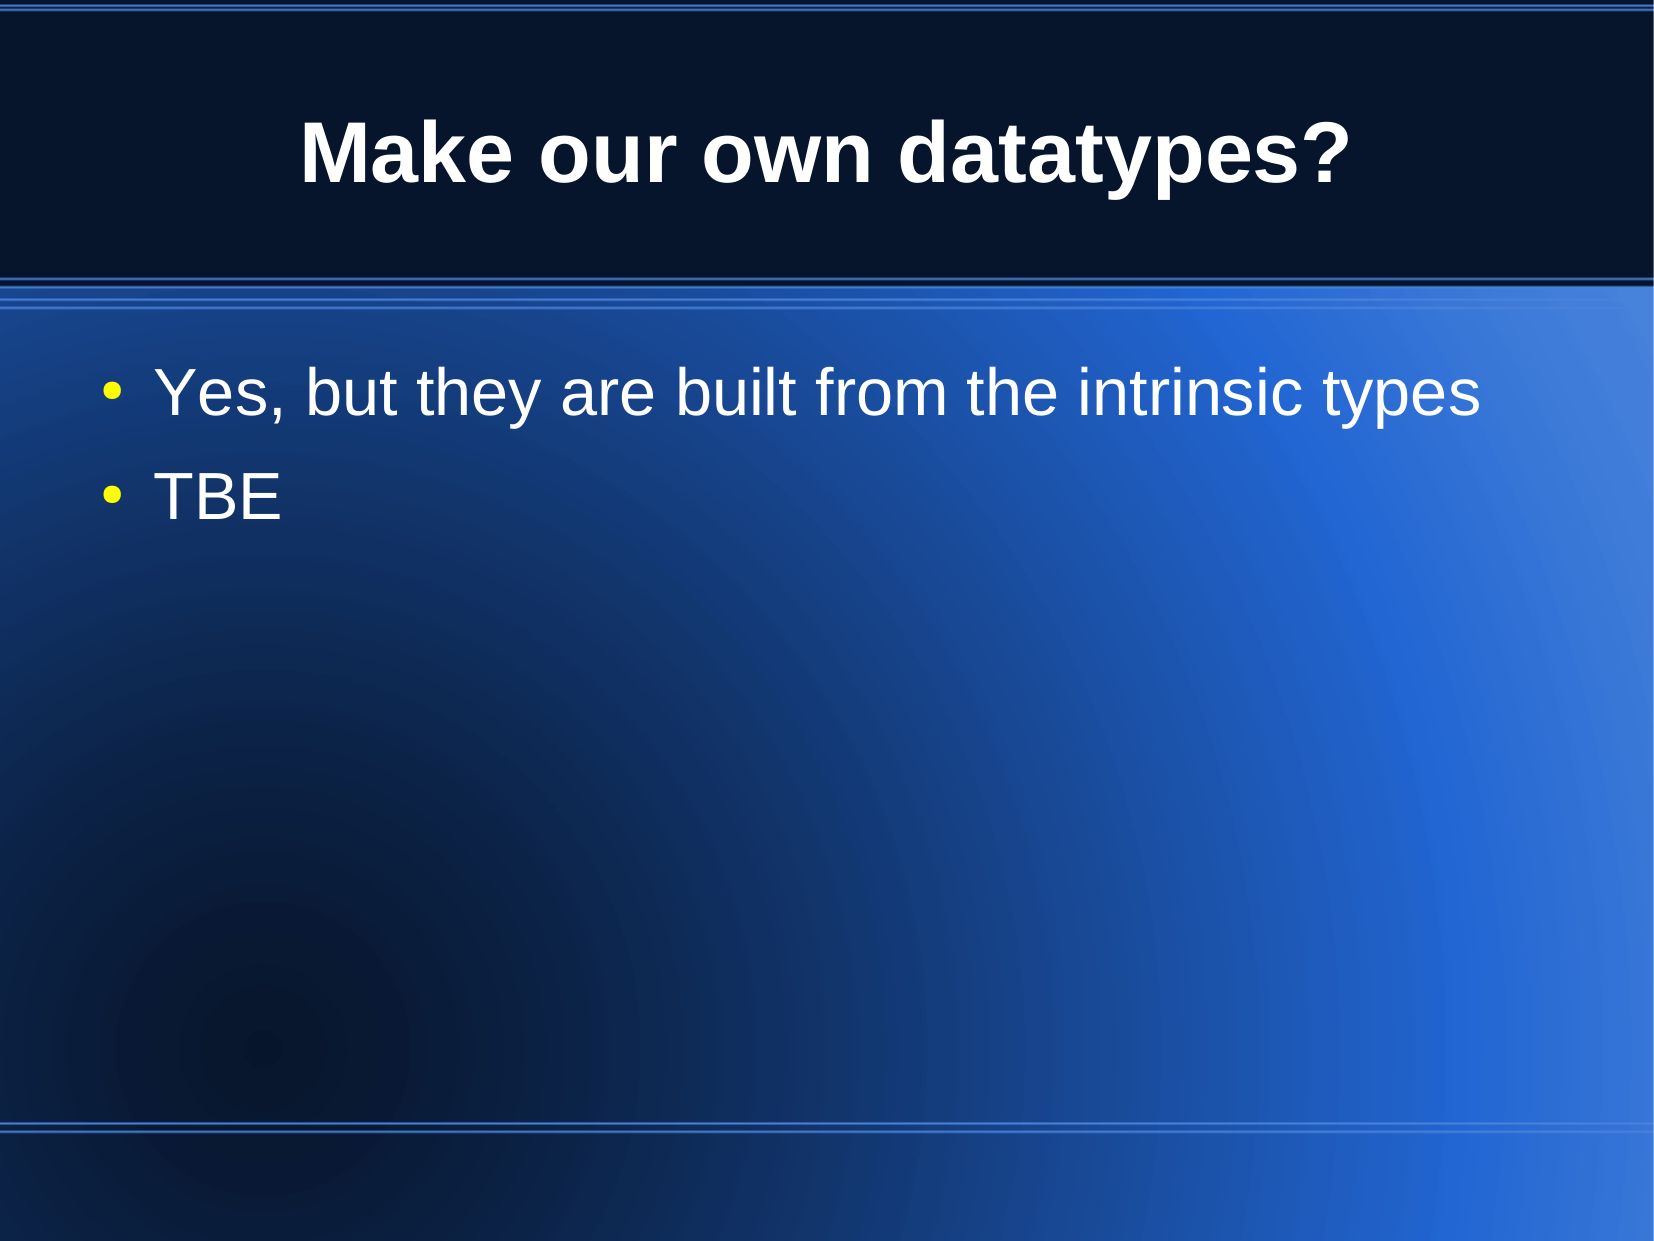

# Make our own datatypes?
Yes, but they are built from the intrinsic types
TBE